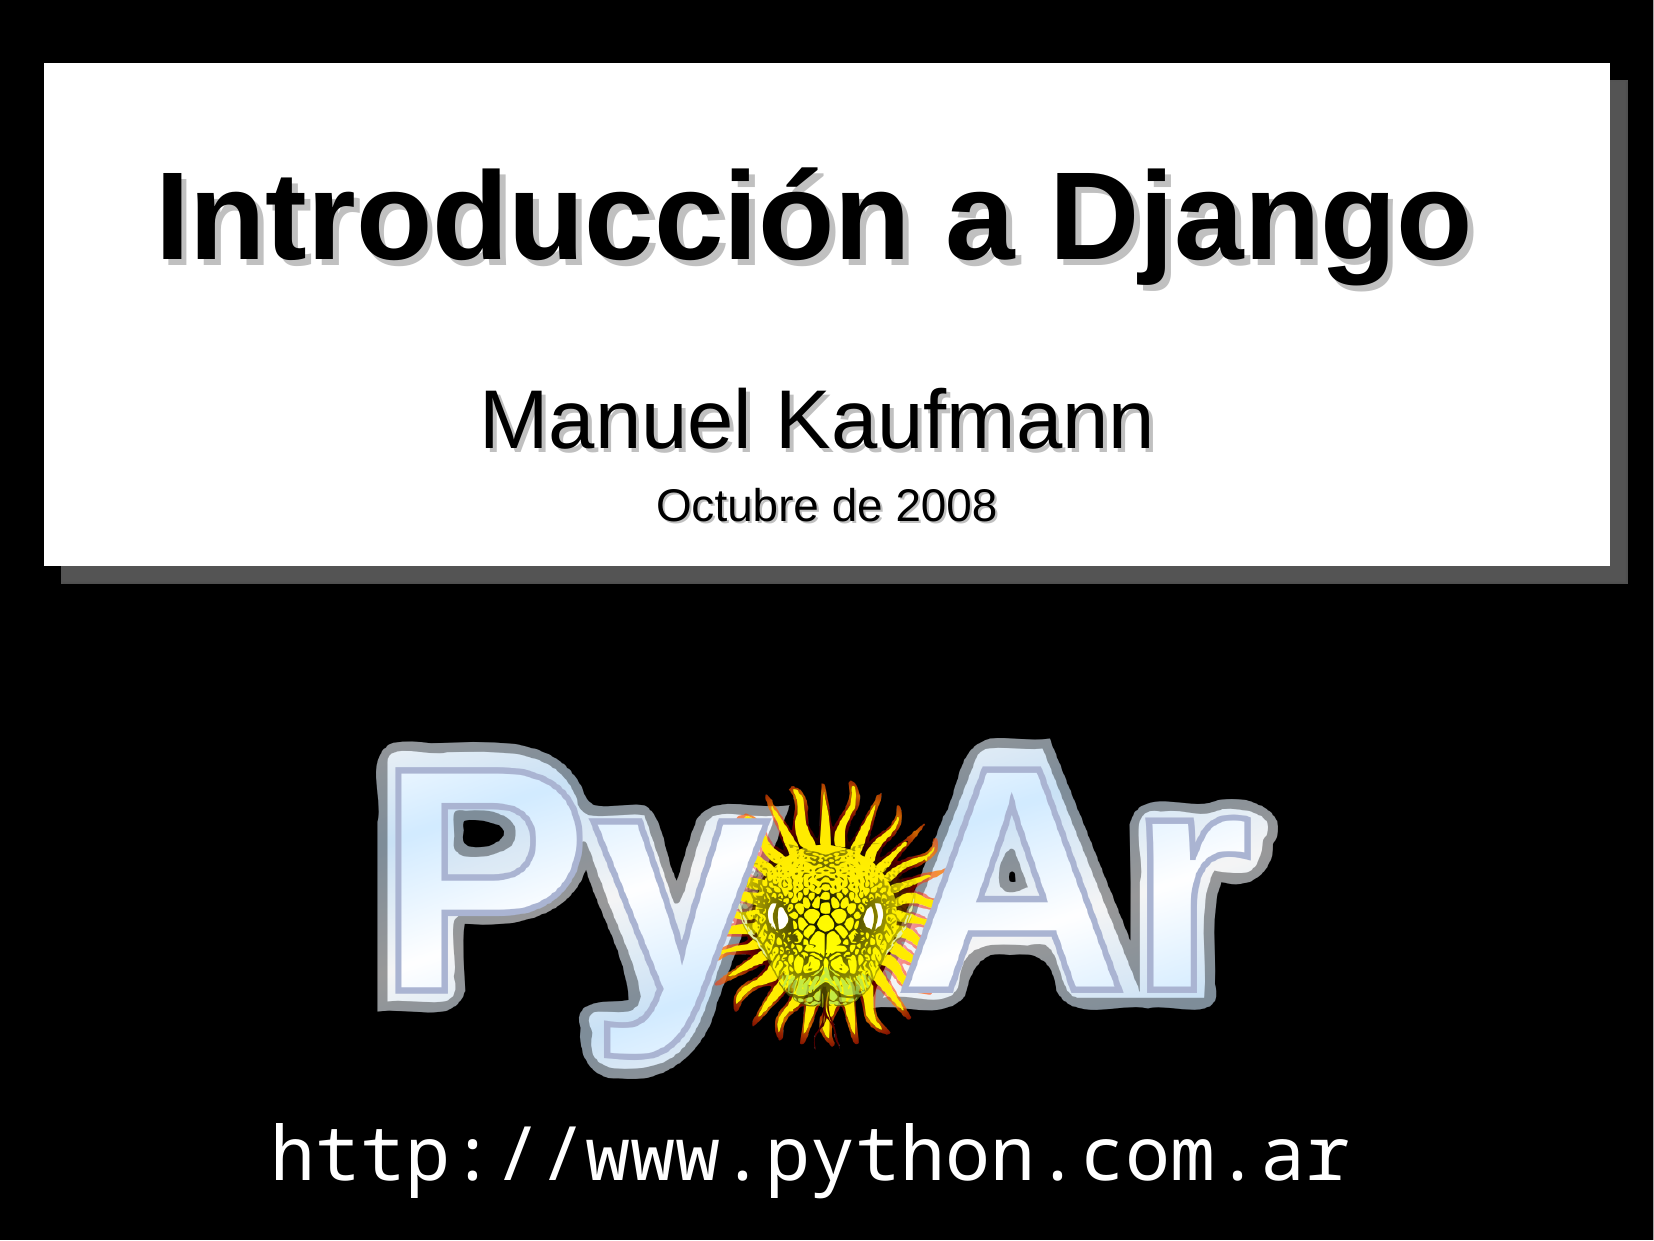

Introducción a Django
Manuel Kaufmann
Octubre de 2008
http://www.python.com.ar